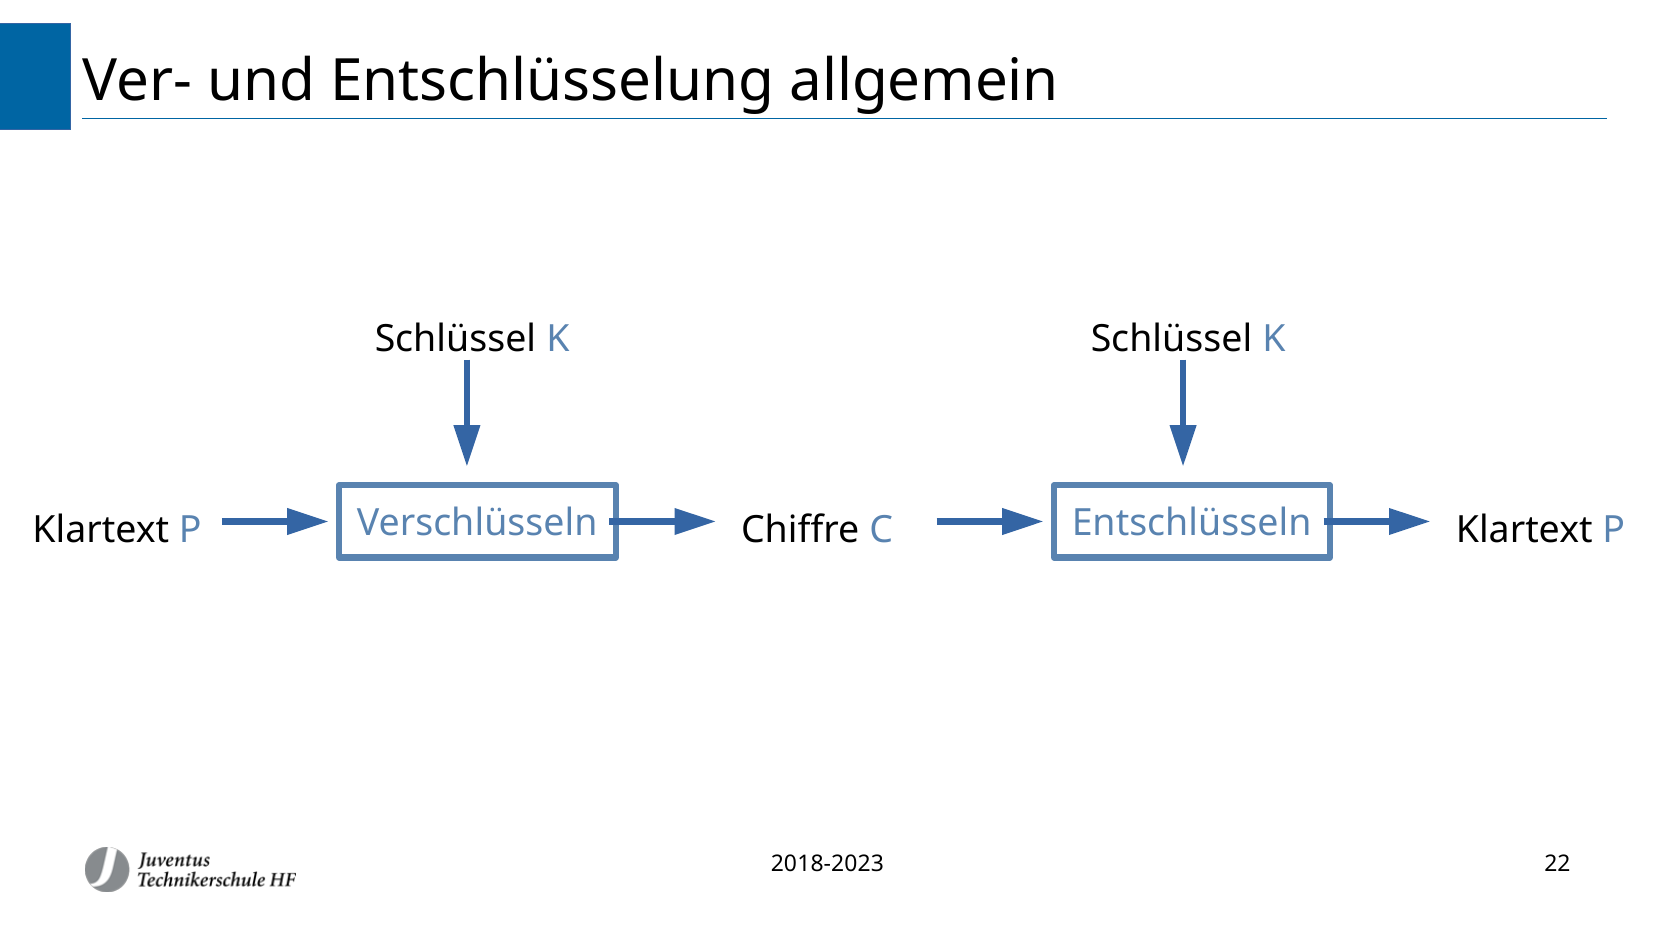

# Ver- und Entschlüsselung allgemein
Schlüssel K
Schlüssel K
Verschlüsseln
Entschlüsseln
Klartext P
Chiffre C
Klartext P
2018-2023
22